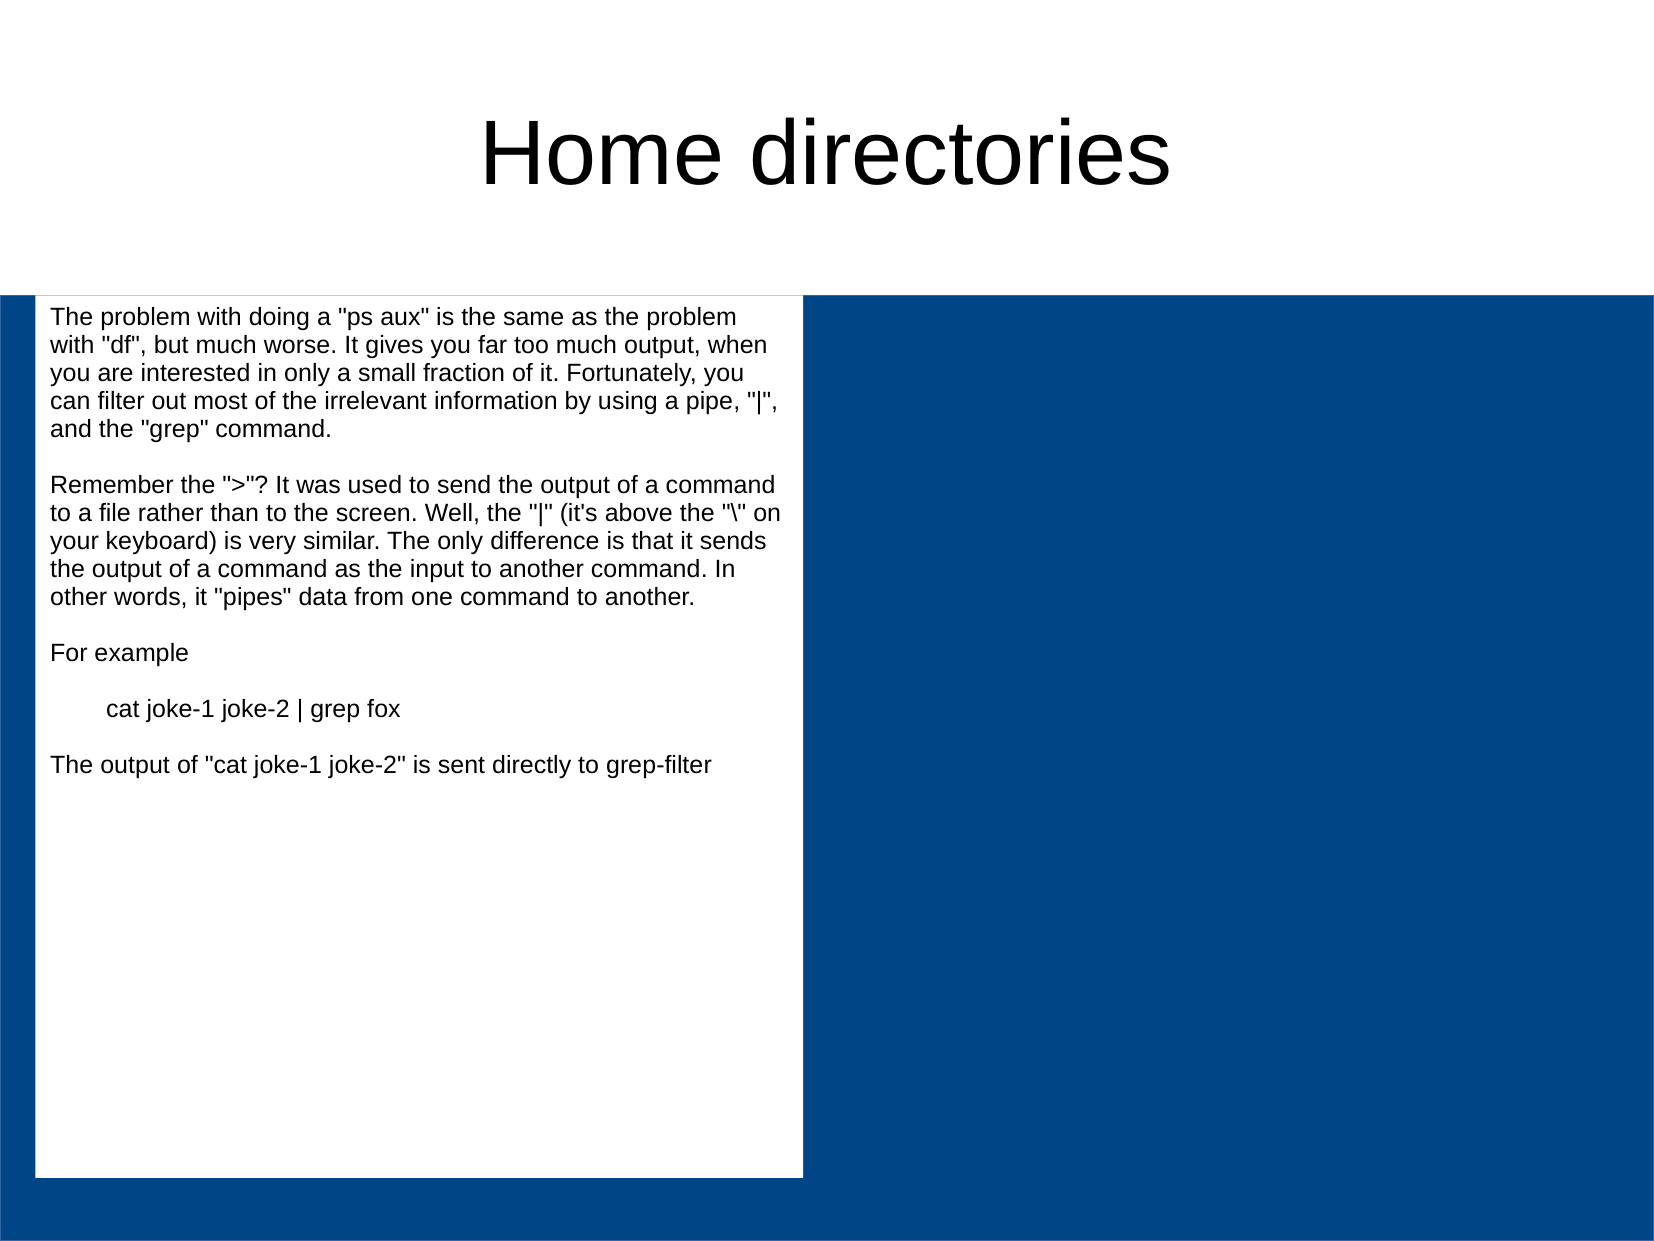

# Home directories
The problem with doing a "ps aux" is the same as the problem with "df", but much worse. It gives you far too much output, when you are interested in only a small fraction of it. Fortunately, you can filter out most of the irrelevant information by using a pipe, "|", and the "grep" command.
Remember the ">"? It was used to send the output of a command to a file rather than to the screen. Well, the "|" (it's above the "\" on your keyboard) is very similar. The only difference is that it sends the output of a command as the input to another command. In other words, it "pipes" data from one command to another.
For example
 cat joke-1 joke-2 | grep fox
The output of "cat joke-1 joke-2" is sent directly to grep-filter